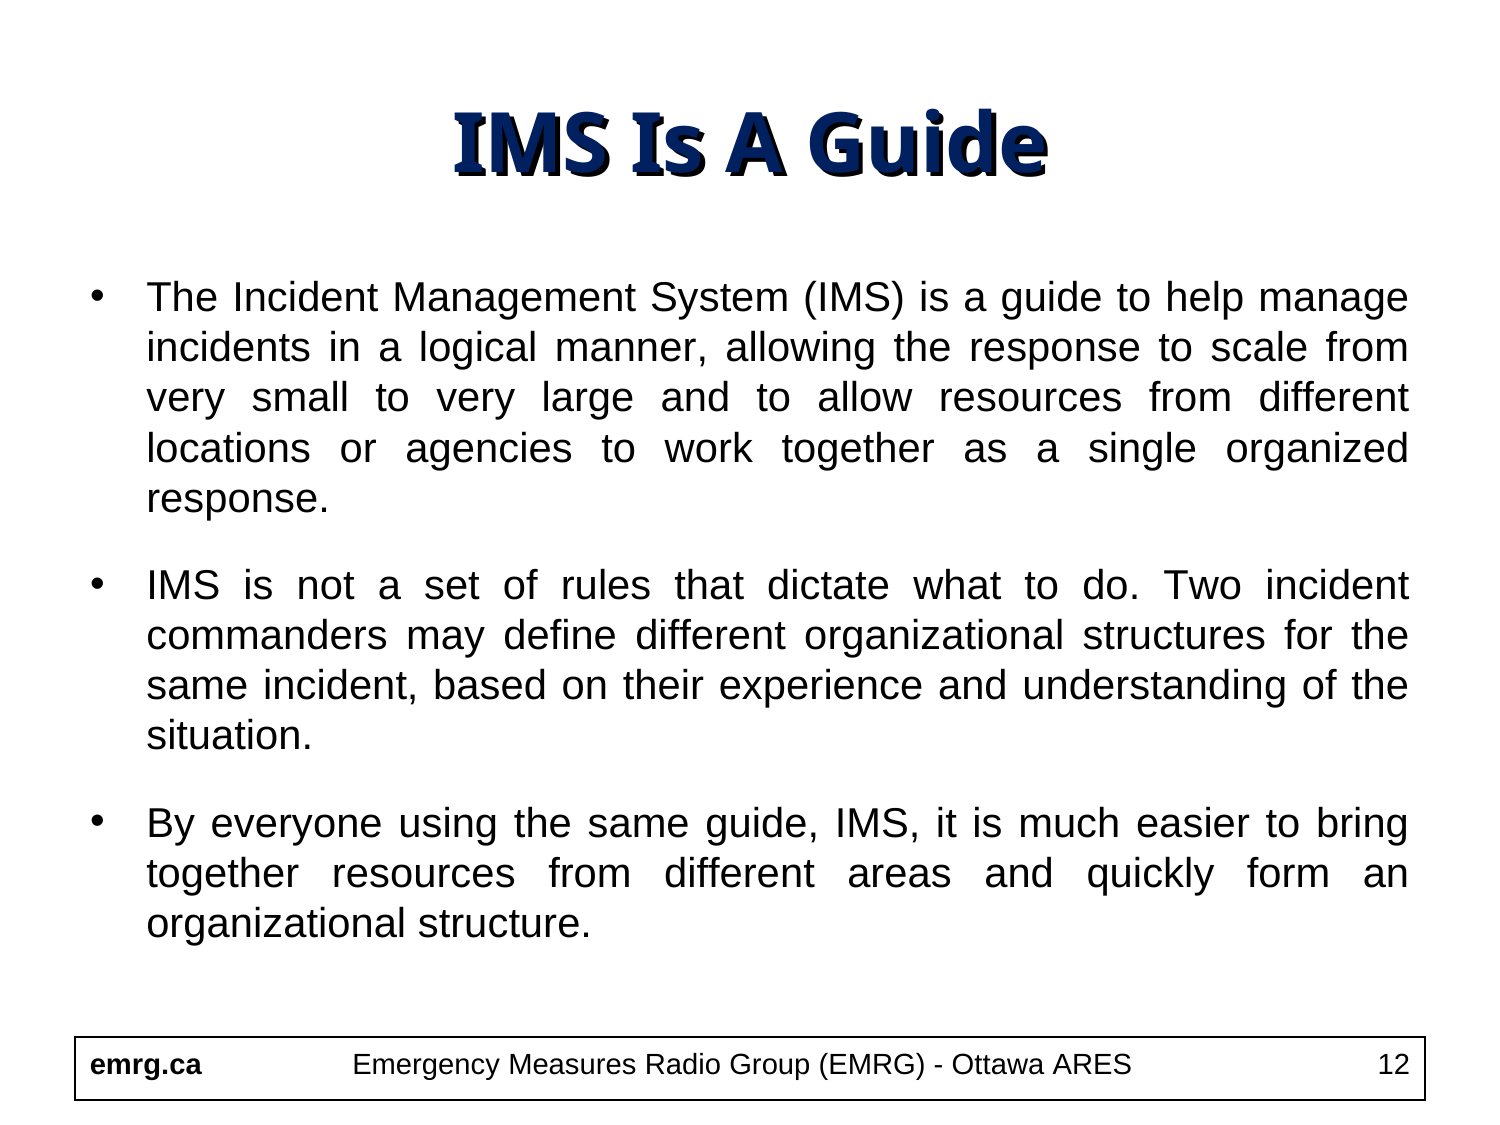

# IMS Is A Guide
The Incident Management System (IMS) is a guide to help manage incidents in a logical manner, allowing the response to scale from very small to very large and to allow resources from different locations or agencies to work together as a single organized response.
IMS is not a set of rules that dictate what to do. Two incident commanders may define different organizational structures for the same incident, based on their experience and understanding of the situation.
By everyone using the same guide, IMS, it is much easier to bring together resources from different areas and quickly form an organizational structure.
Emergency Measures Radio Group (EMRG) - Ottawa ARES
12